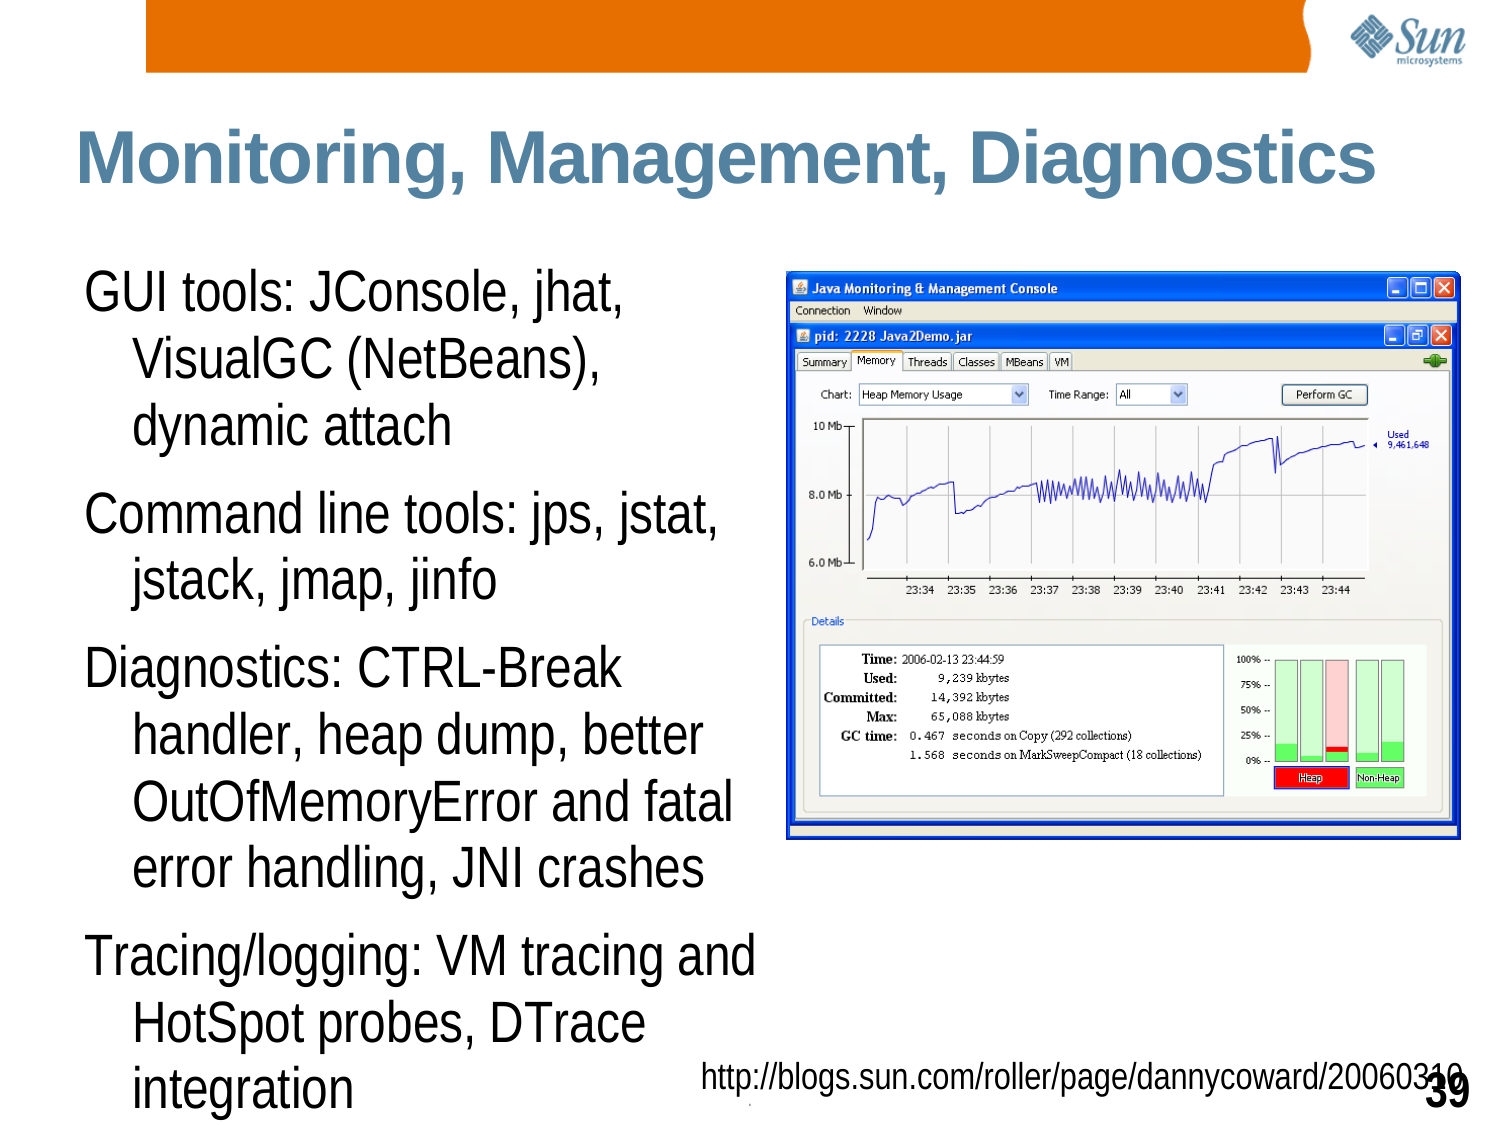

# Monitoring, Management, Diagnostics
GUI tools: JConsole, jhat, VisualGC (NetBeans), dynamic attach
Command line tools: jps, jstat, jstack, jmap, jinfo
Diagnostics: CTRL-Break handler, heap dump, better OutOfMemoryError and fatal error handling, JNI crashes
Tracing/logging: VM tracing and HotSpot probes, DTrace integration
http://blogs.sun.com/roller/page/dannycoward/20060310